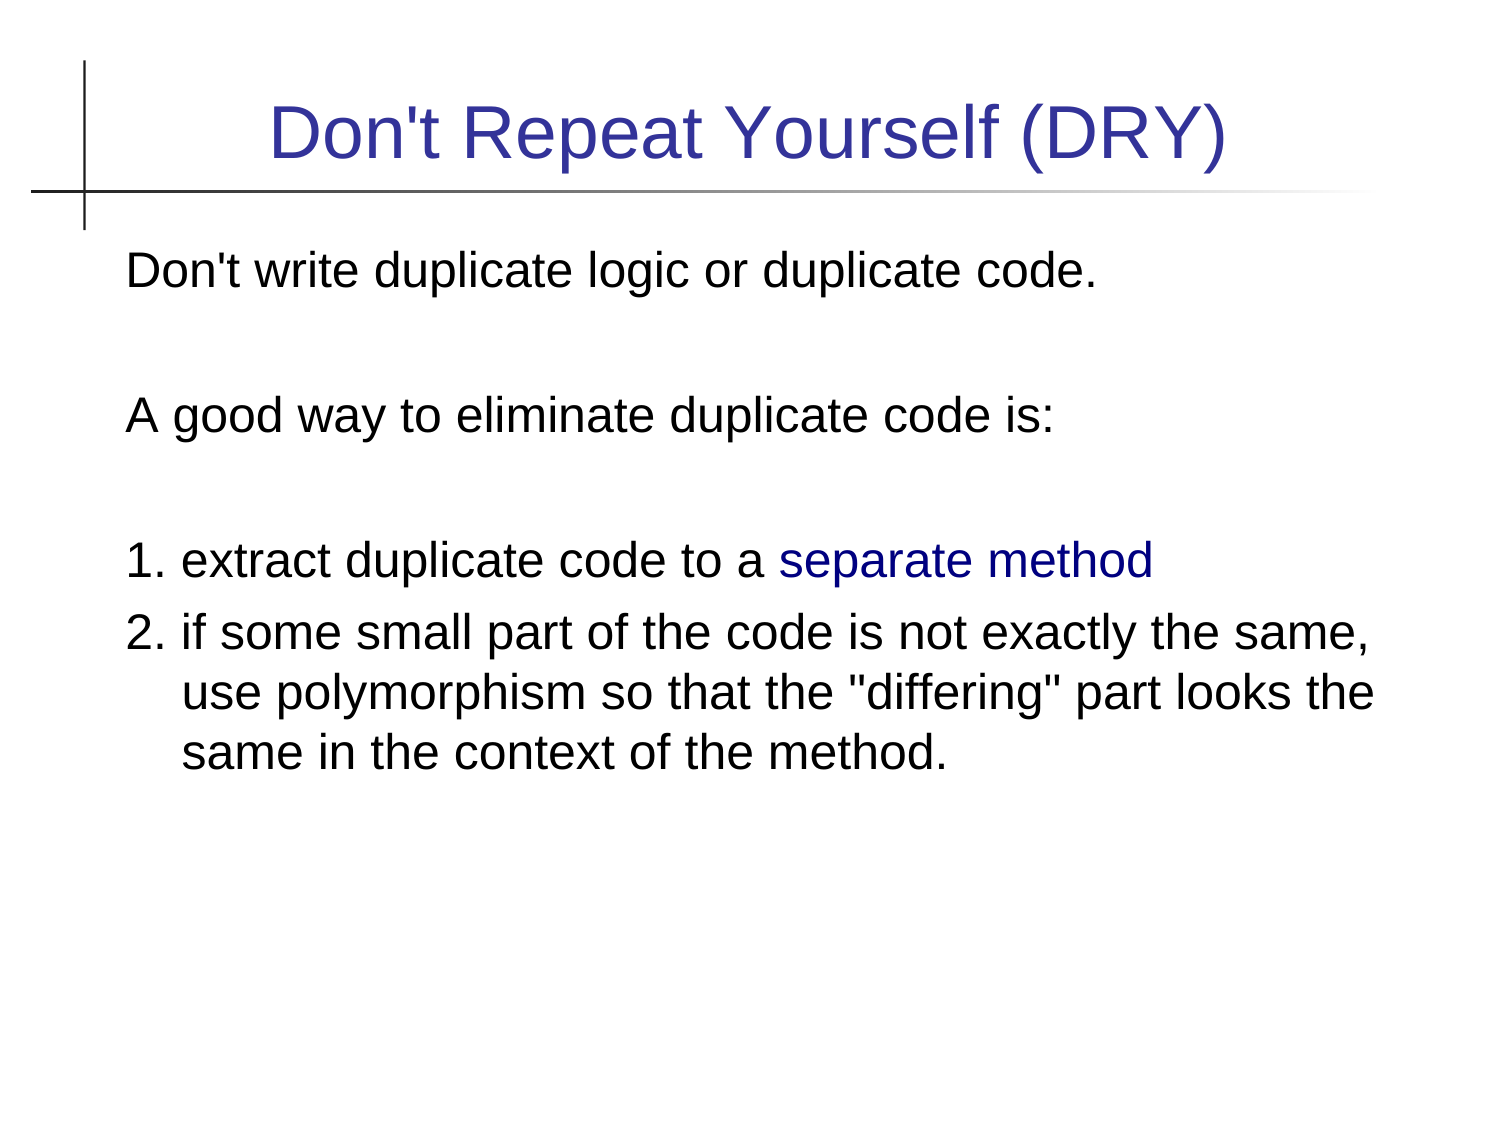

# Don't Repeat Yourself (DRY)
Don't write duplicate logic or duplicate code.
A good way to eliminate duplicate code is:
1. extract duplicate code to a separate method
2. if some small part of the code is not exactly the same, use polymorphism so that the "differing" part looks the same in the context of the method.